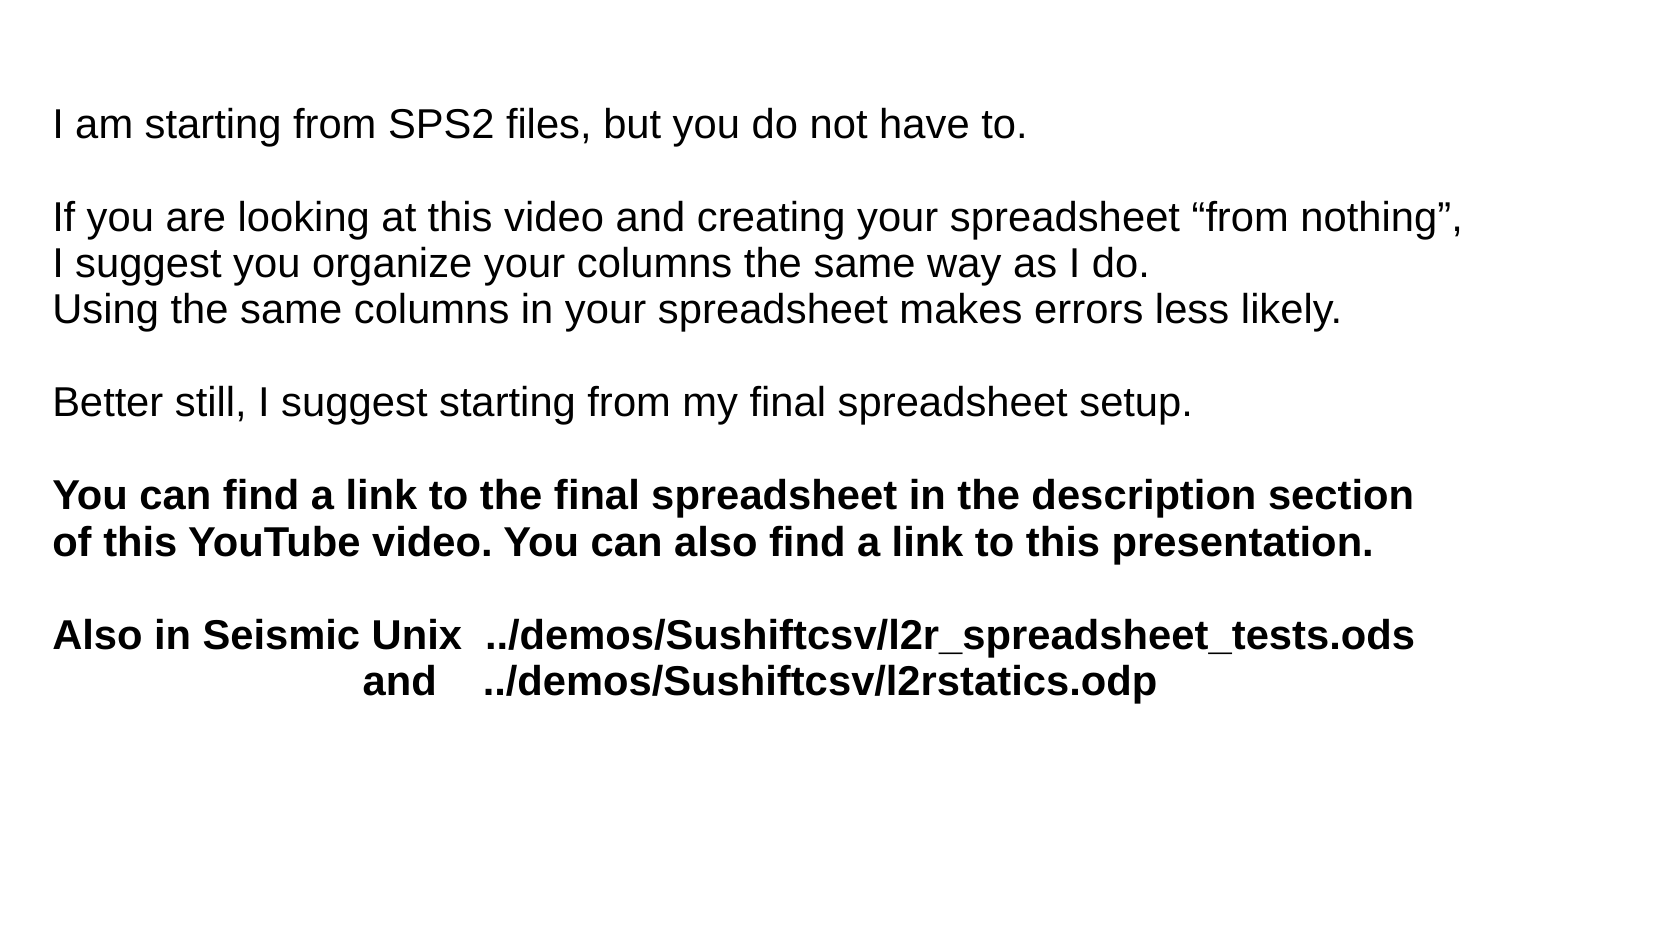

I am starting from SPS2 files, but you do not have to.
If you are looking at this video and creating your spreadsheet “from nothing”, I suggest you organize your columns the same way as I do.
Using the same columns in your spreadsheet makes errors less likely.
Better still, I suggest starting from my final spreadsheet setup.
You can find a link to the final spreadsheet in the description section of this YouTube video. You can also find a link to this presentation.
Also in Seismic Unix ../demos/Sushiftcsv/l2r_spreadsheet_tests.ods
 and ../demos/Sushiftcsv/l2rstatics.odp